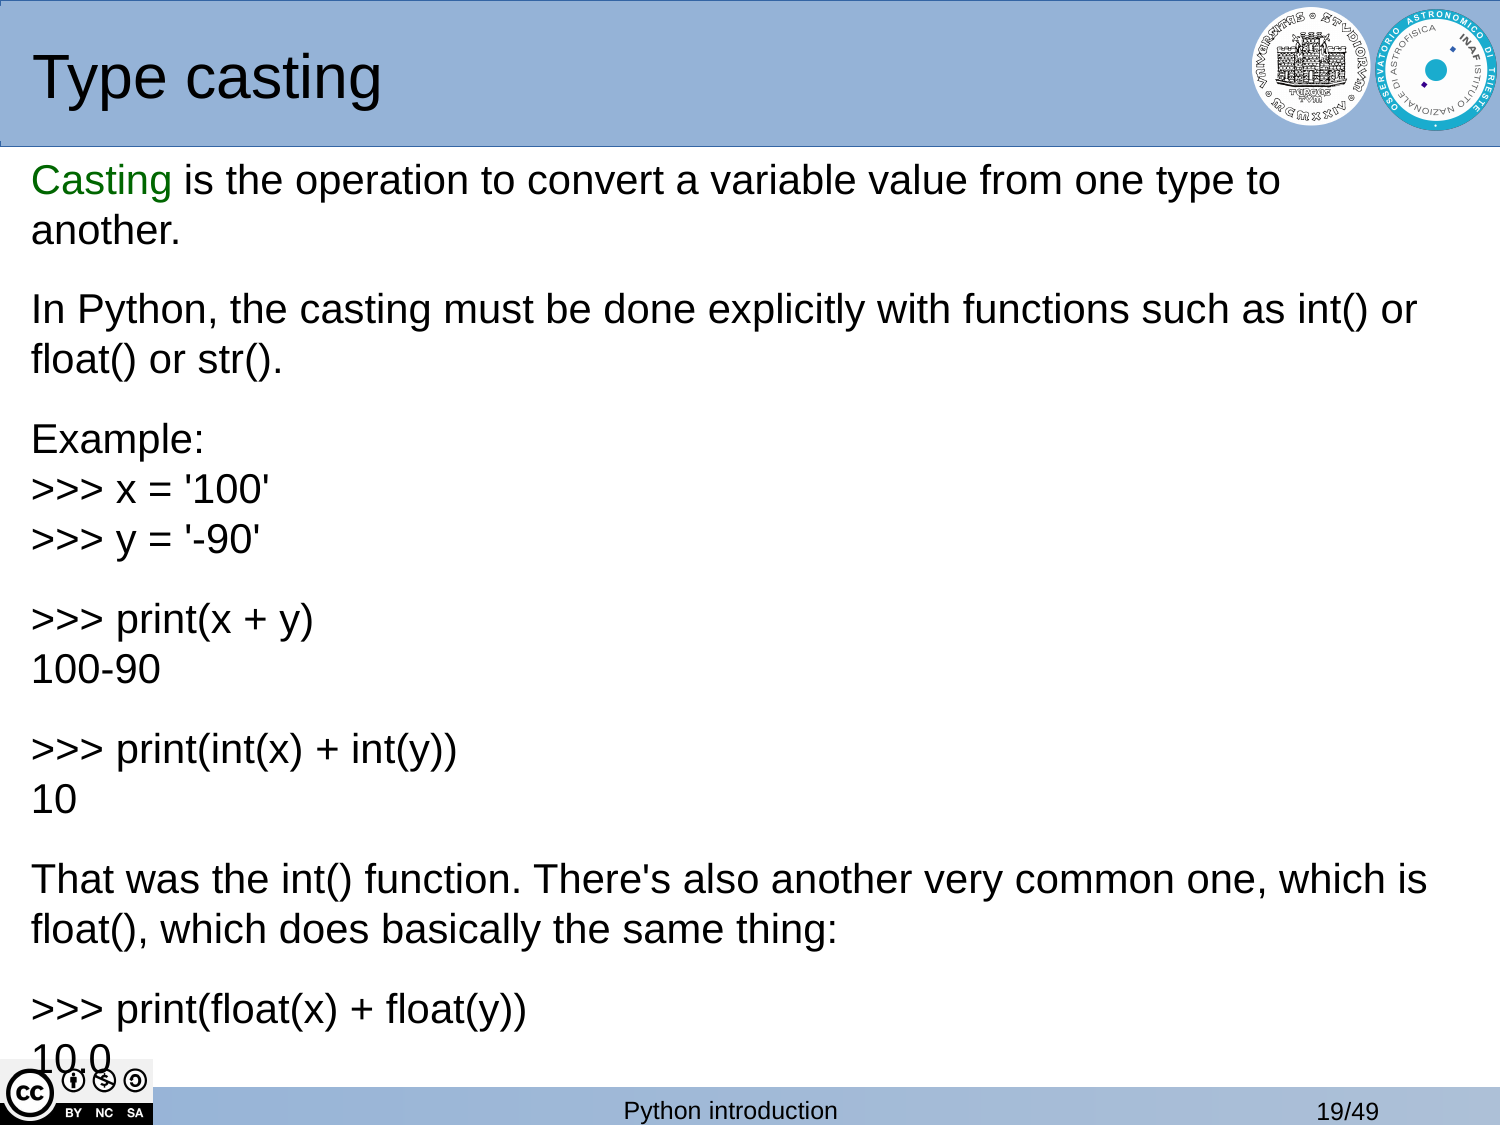

Type casting
# Casting is the operation to convert a variable value from one type to another.
In Python, the casting must be done explicitly with functions such as int() or float() or str().
Example:
>>> x = '100'
>>> y = '-90'
>>> print(x + y)
100-90
>>> print(int(x) + int(y))
10
That was the int() function. There's also another very common one, which is float(), which does basically the same thing:
>>> print(float(x) + float(y))
10.0